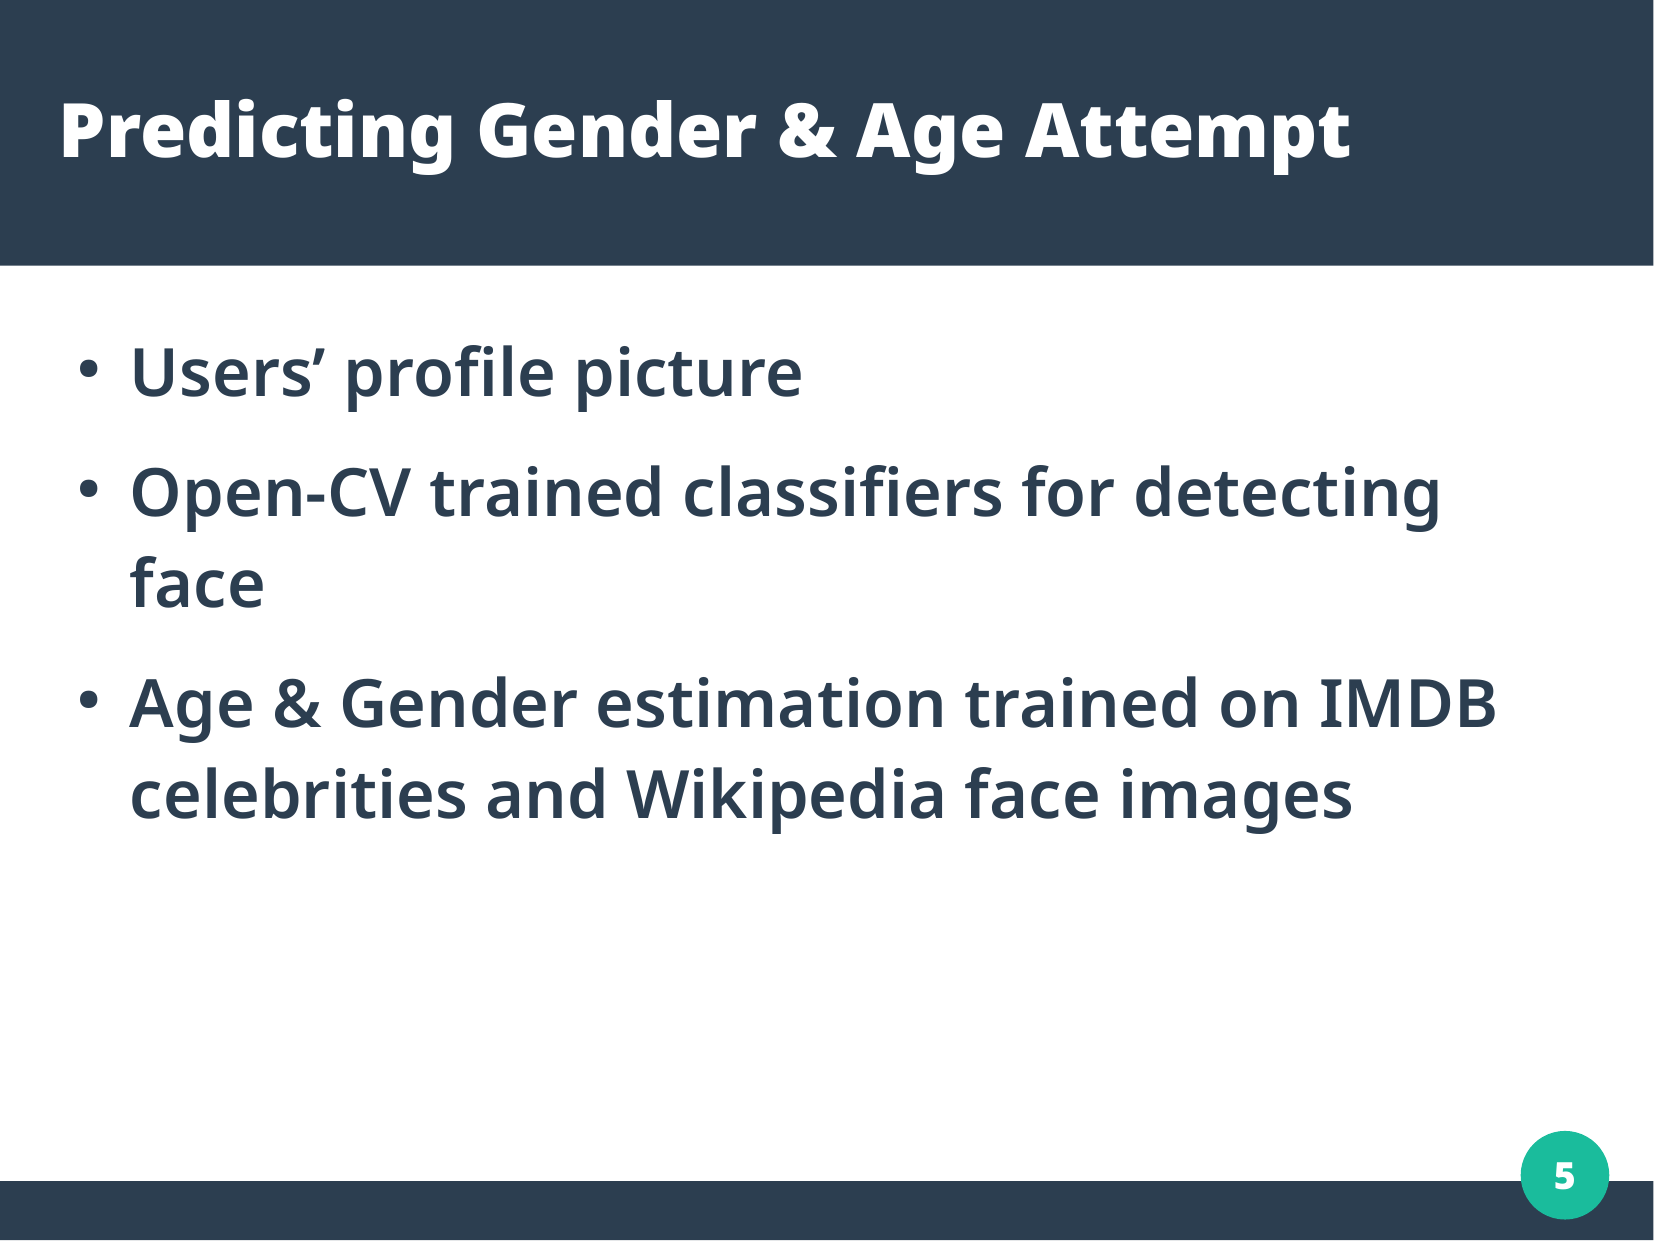

# Predicting Gender & Age Attempt
Users’ profile picture
Open-CV trained classifiers for detecting face
Age & Gender estimation trained on IMDB celebrities and Wikipedia face images
5